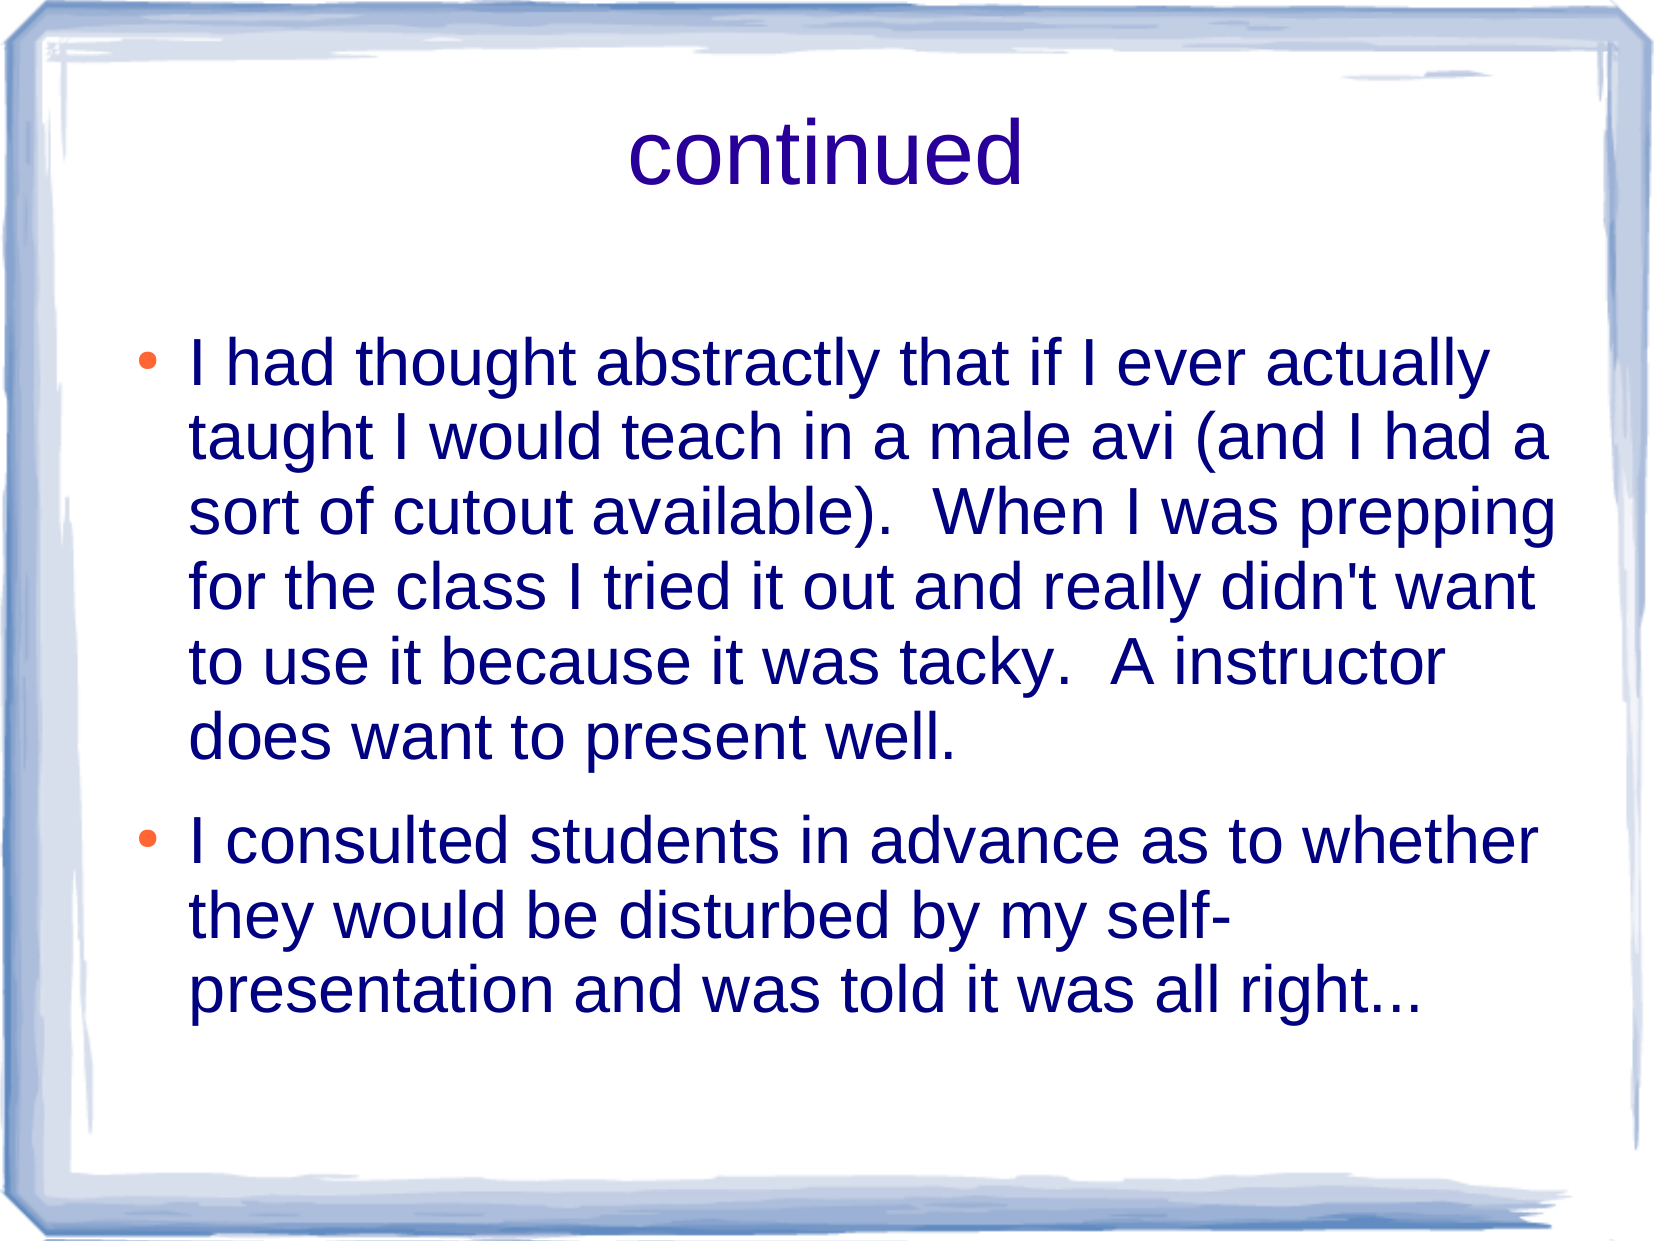

# continued
I had thought abstractly that if I ever actually taught I would teach in a male avi (and I had a sort of cutout available). When I was prepping for the class I tried it out and really didn't want to use it because it was tacky. A instructor does want to present well.
I consulted students in advance as to whether they would be disturbed by my self-presentation and was told it was all right...